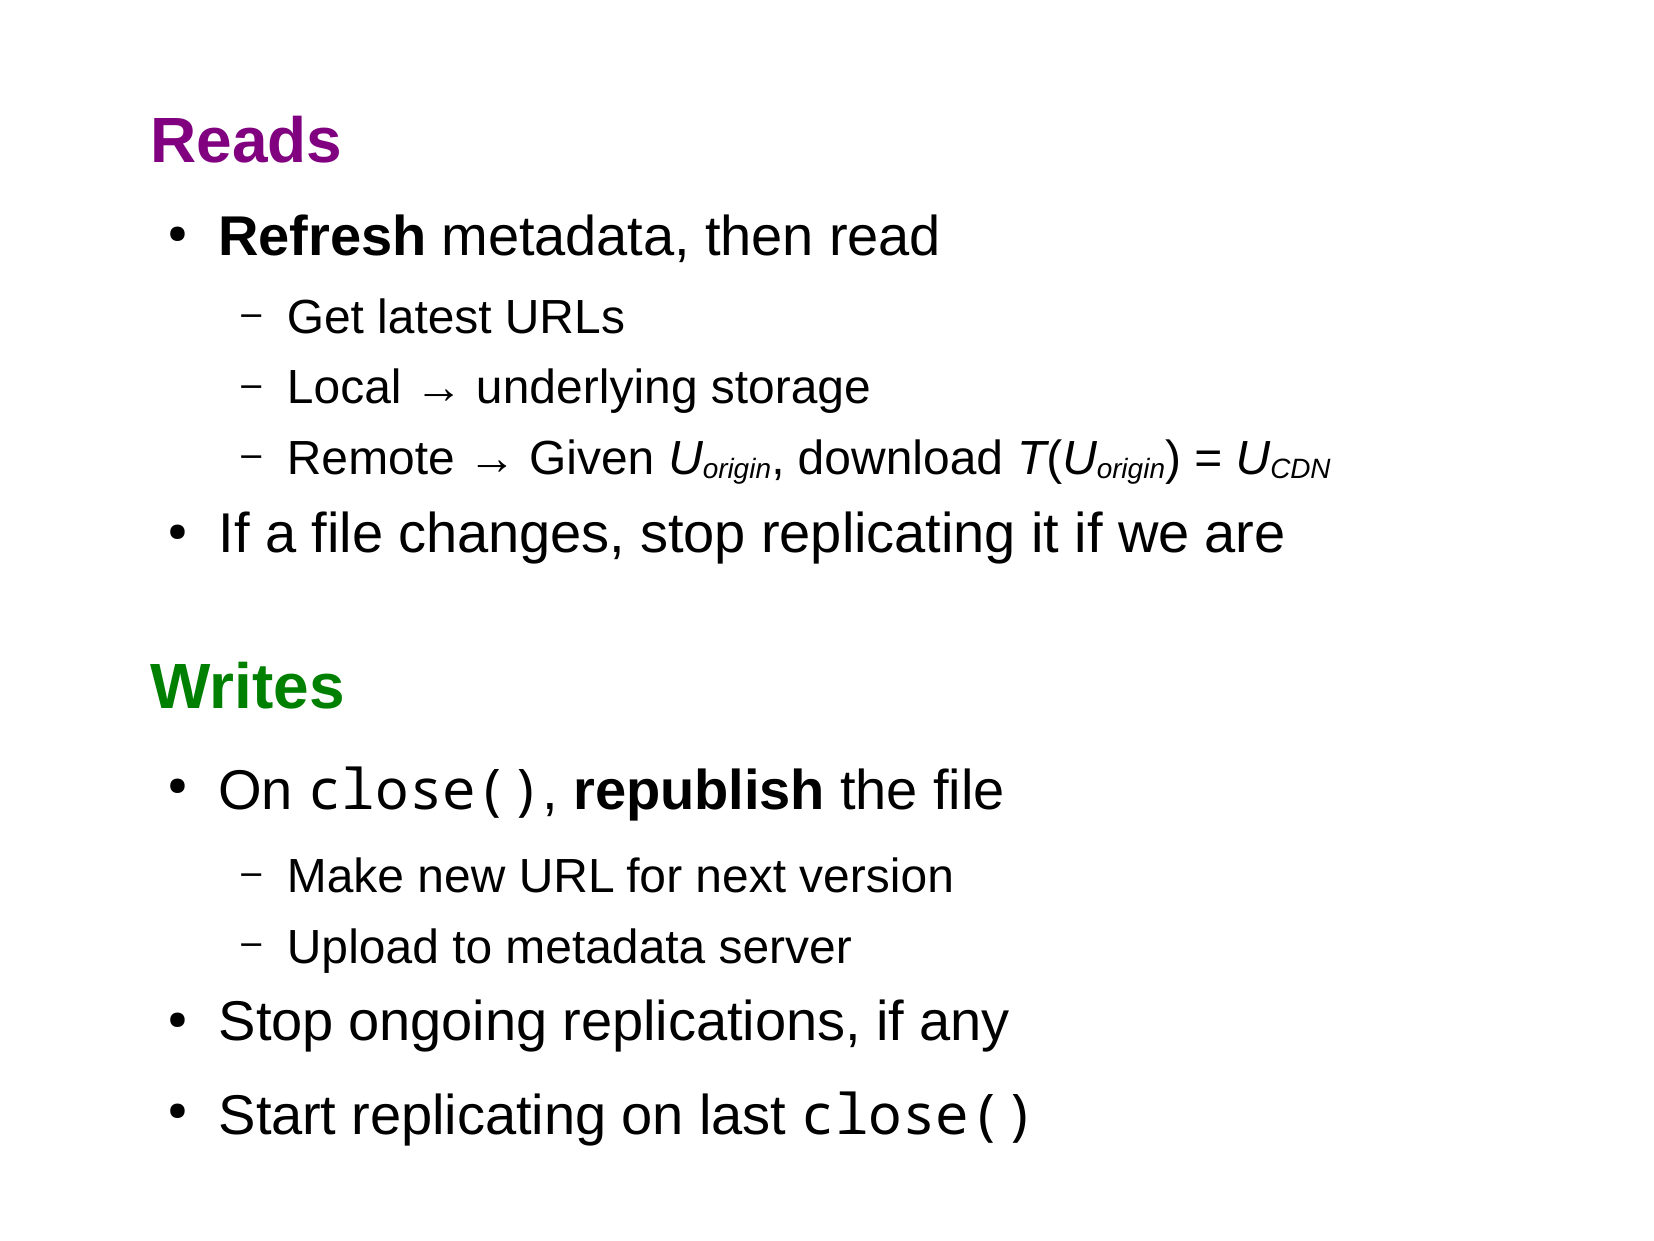

# Reads
Refresh metadata, then read
Get latest URLs
Local → underlying storage
Remote → Given Uorigin, download T(Uorigin) = UCDN
If a file changes, stop replicating it if we are
Writes
On close(), republish the file
Make new URL for next version
Upload to metadata server
Stop ongoing replications, if any
Start replicating on last close()